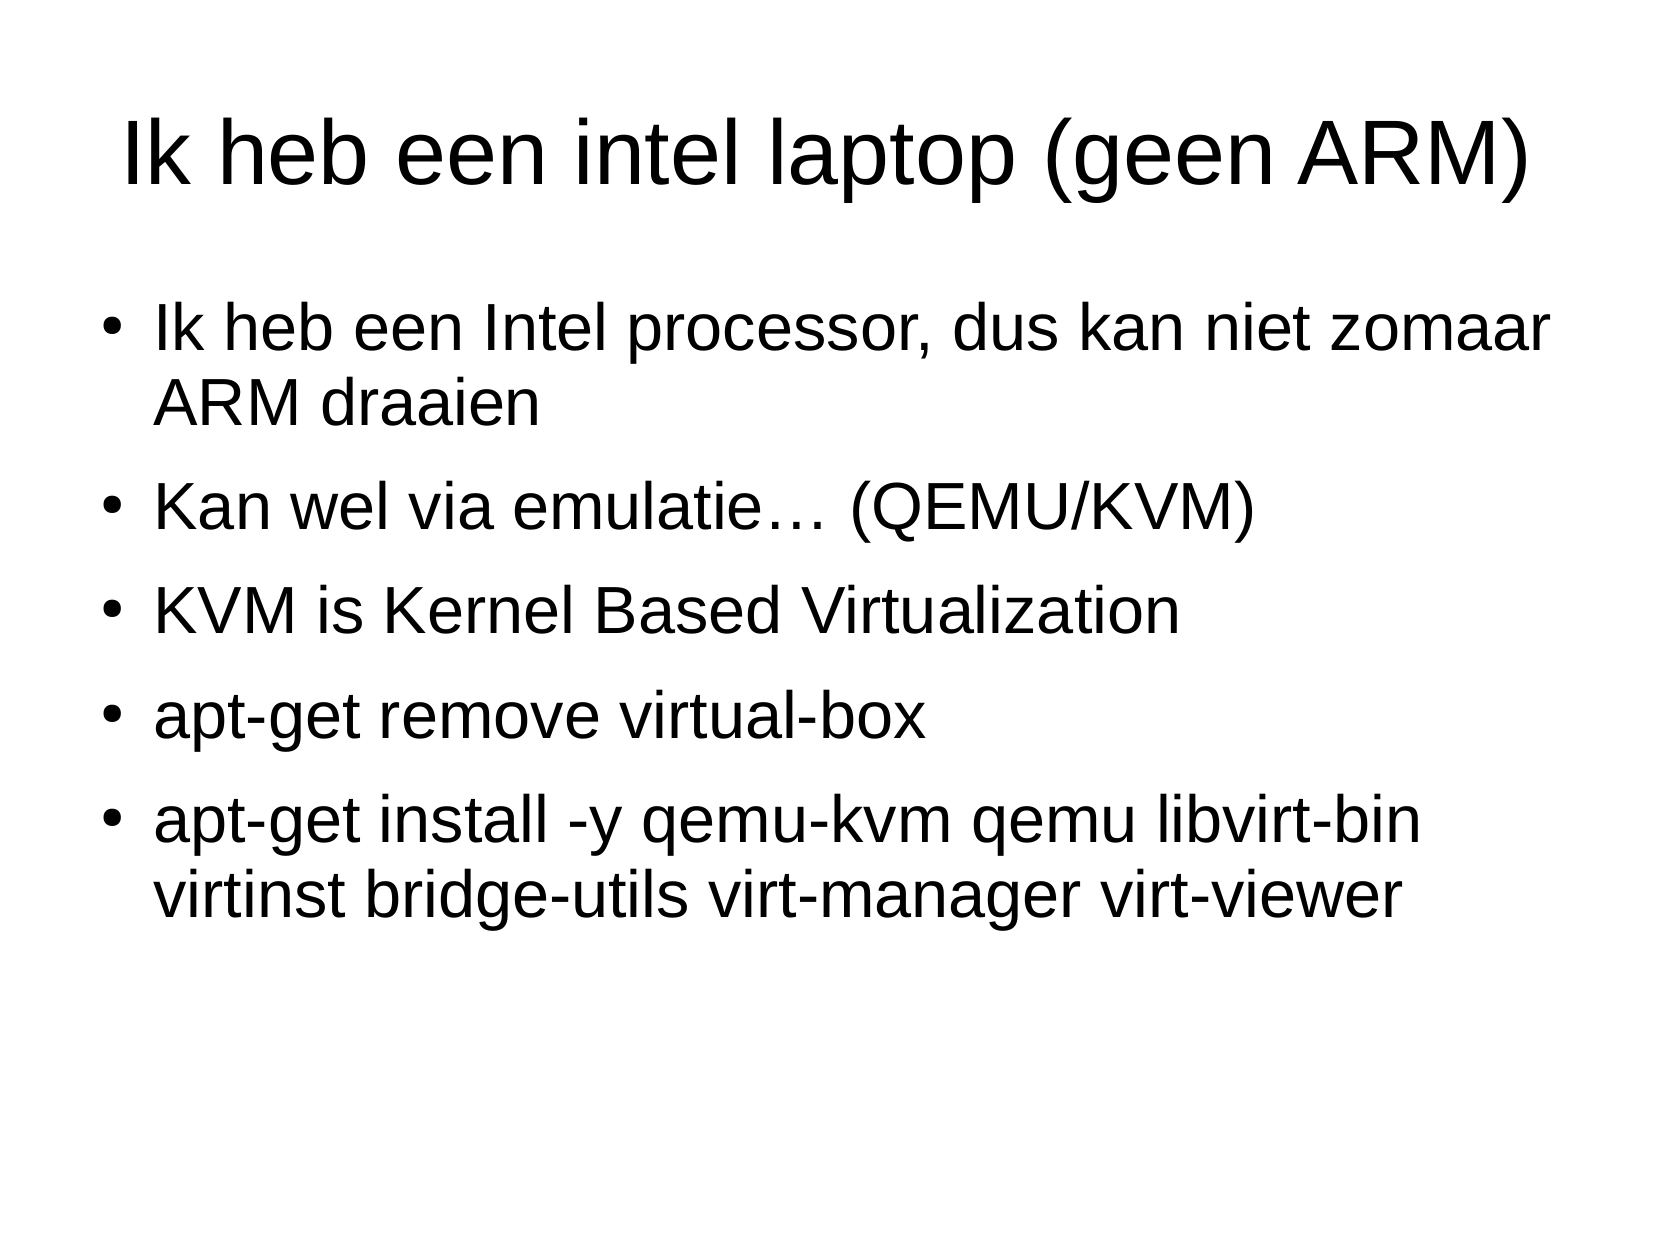

# Ik heb een intel laptop (geen ARM)
Ik heb een Intel processor, dus kan niet zomaar ARM draaien
Kan wel via emulatie… (QEMU/KVM)
KVM is Kernel Based Virtualization
apt-get remove virtual-box
apt-get install -y qemu-kvm qemu libvirt-bin virtinst bridge-utils virt-manager virt-viewer